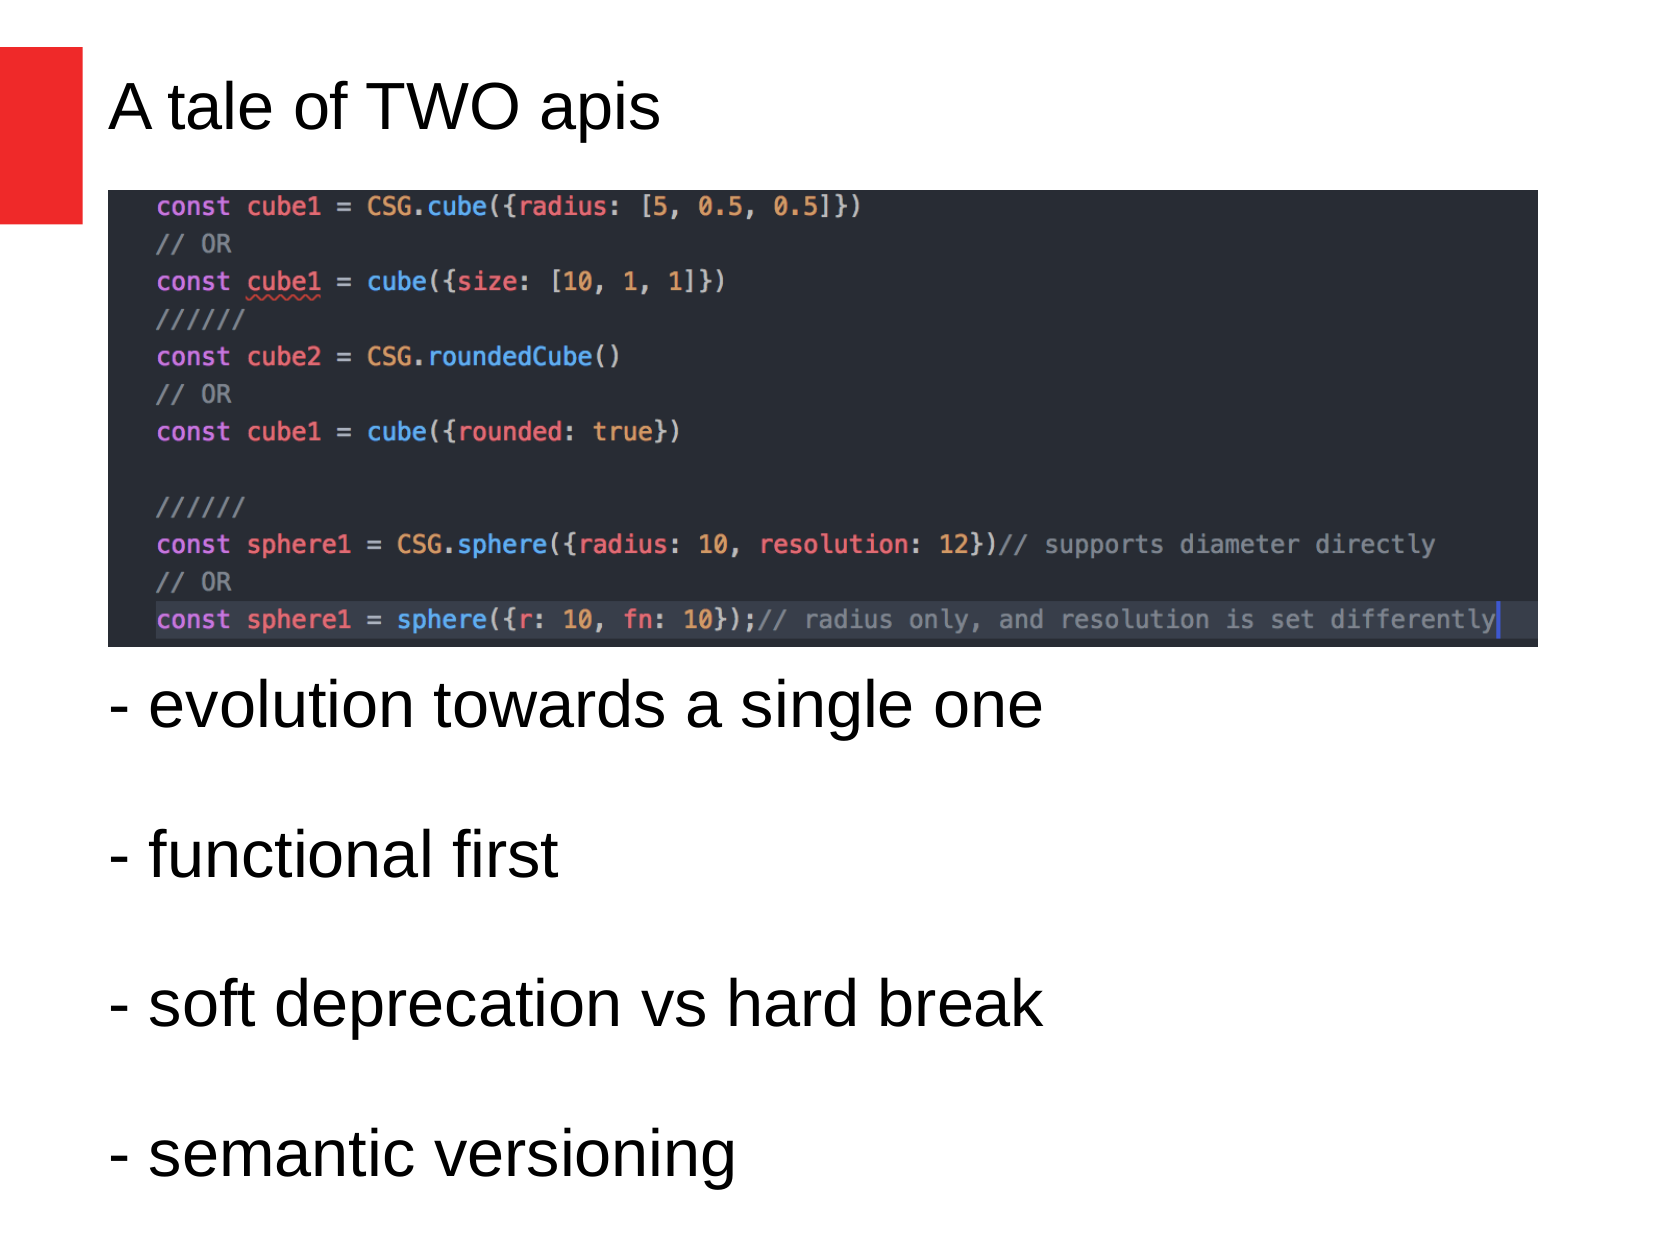

# A tale of TWO apis
- evolution towards a single one
- functional first
- soft deprecation vs hard break
- semantic versioning